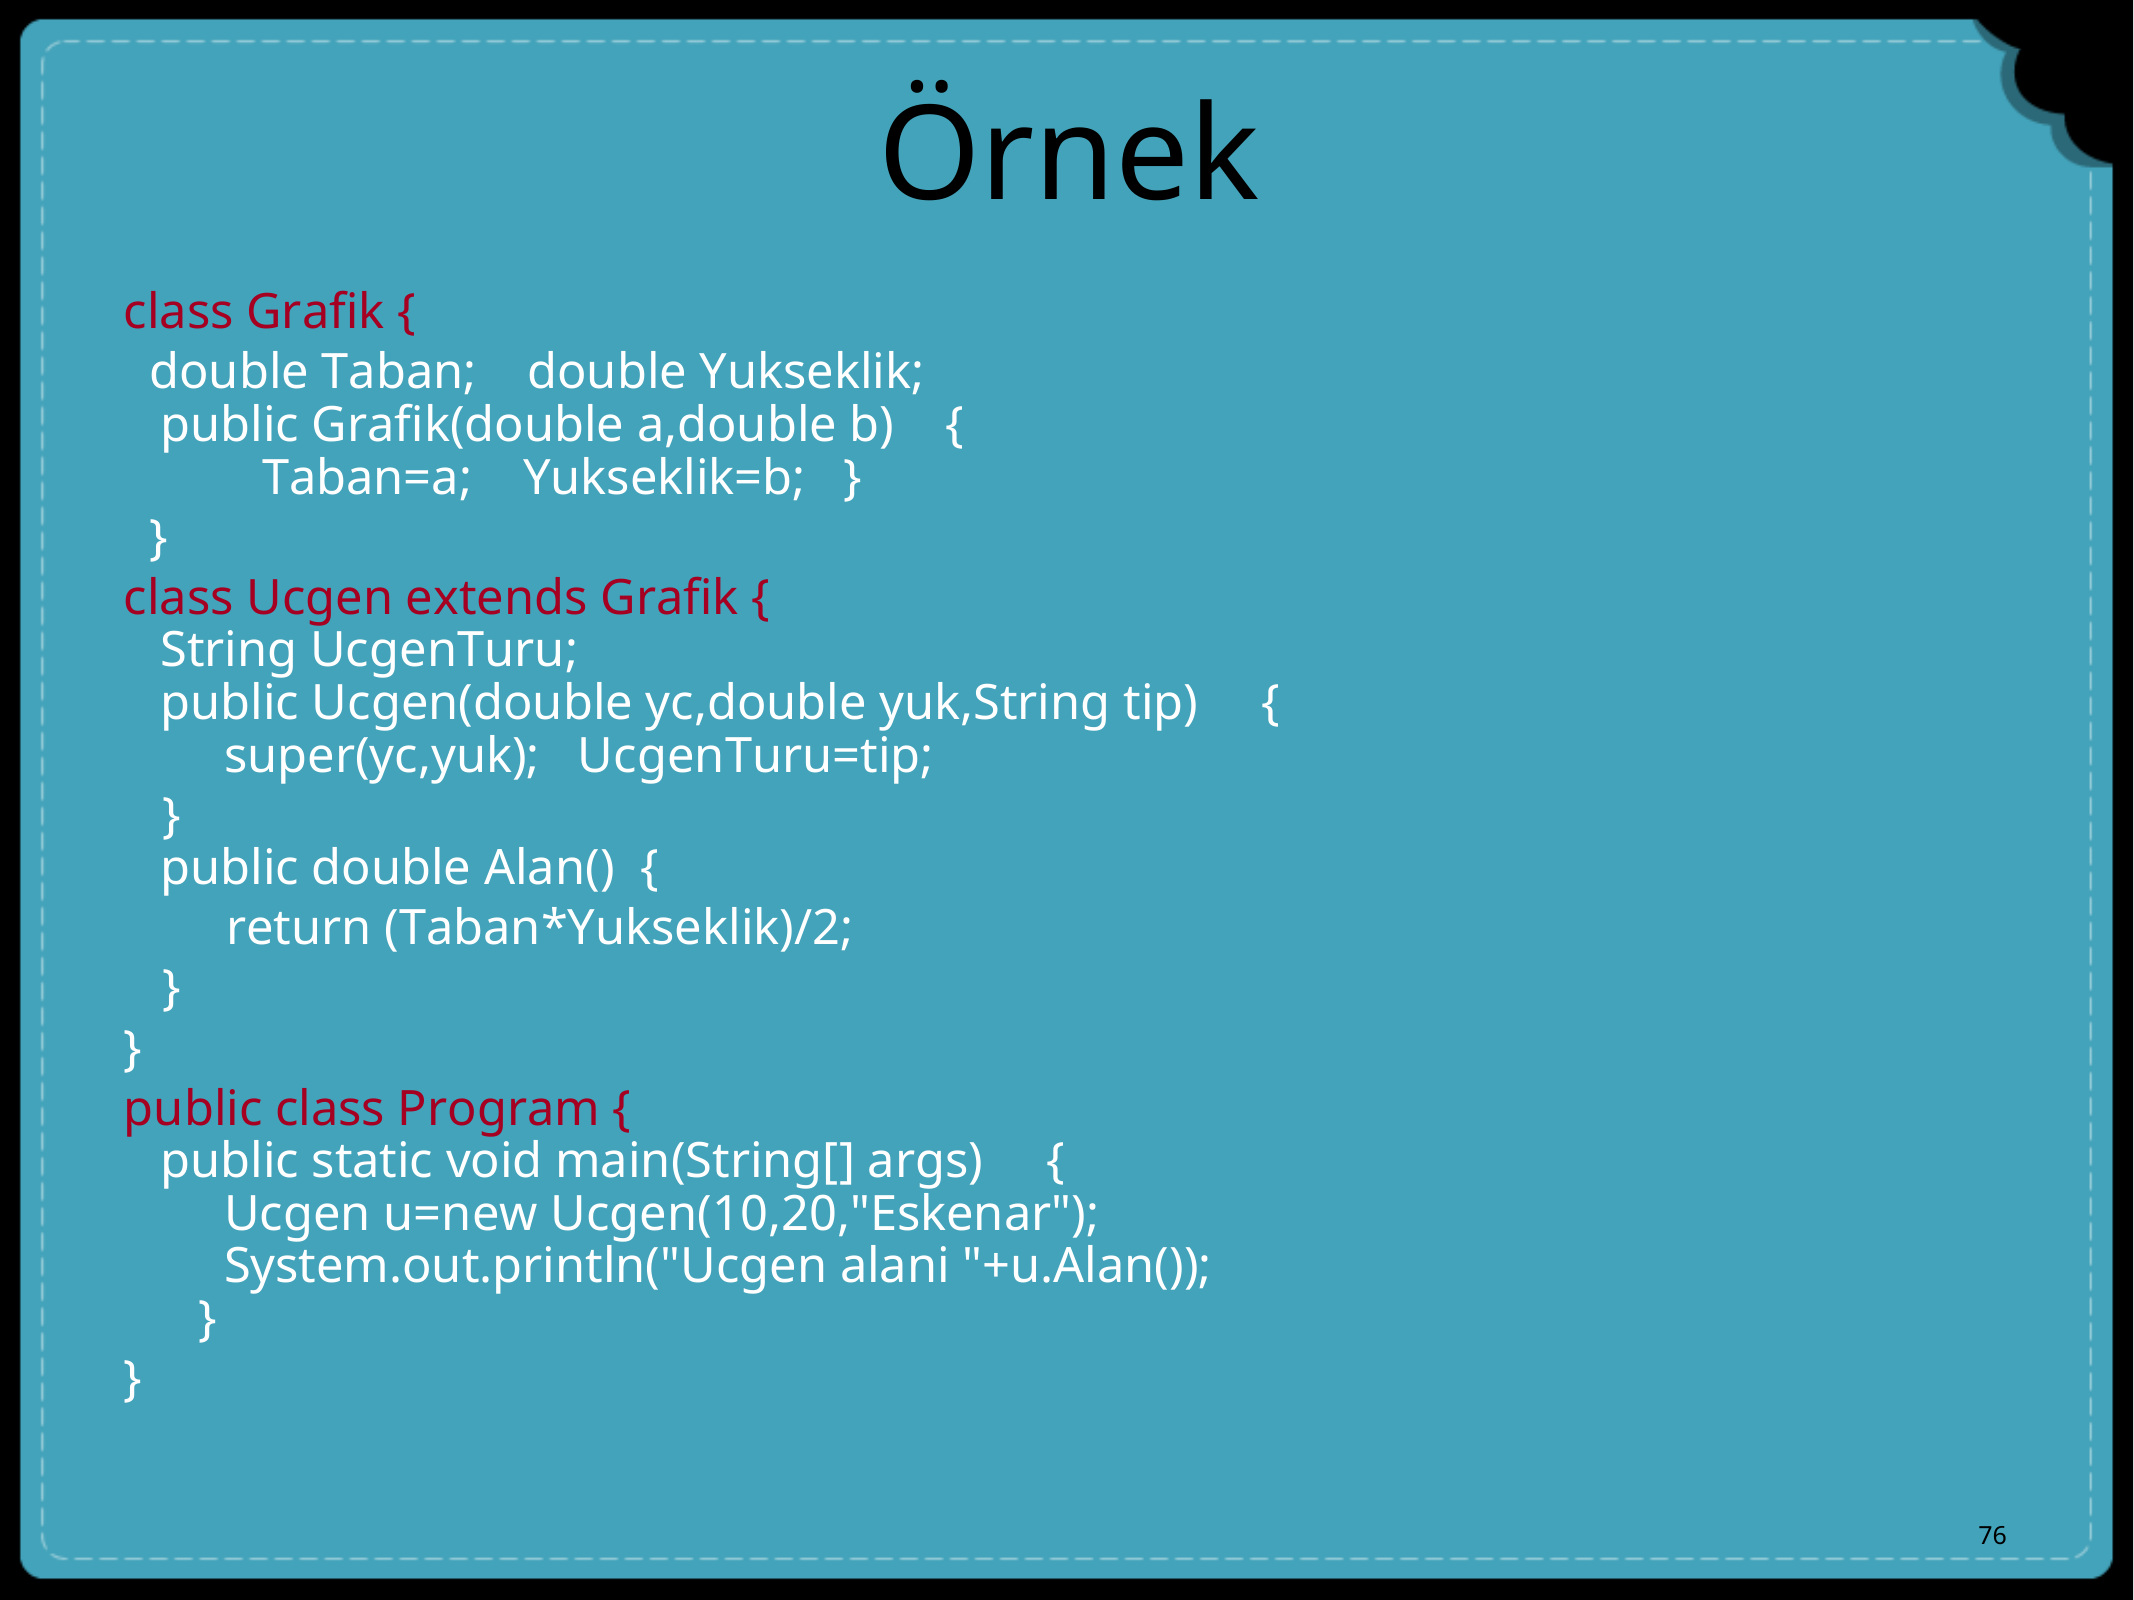

# Örnek
class Grafik {
 double Taban;    double Yukseklik;
public Grafik(double a,double b)    {
        Taban=a;    Yukseklik=b;   }
 }
class Ucgen extends Grafik {
String UcgenTuru;
public Ucgen(double yc,double yuk,String tip)     {
     super(yc,yuk); UcgenTuru=tip;
 }
public double Alan()  {
 return (Taban*Yukseklik)/2;
 }
}
public class Program {
public static void main(String[] args)     {
     Ucgen u=new Ucgen(10,20,"Eskenar");
     System.out.println("Ucgen alani "+u.Alan());
   }
}
76